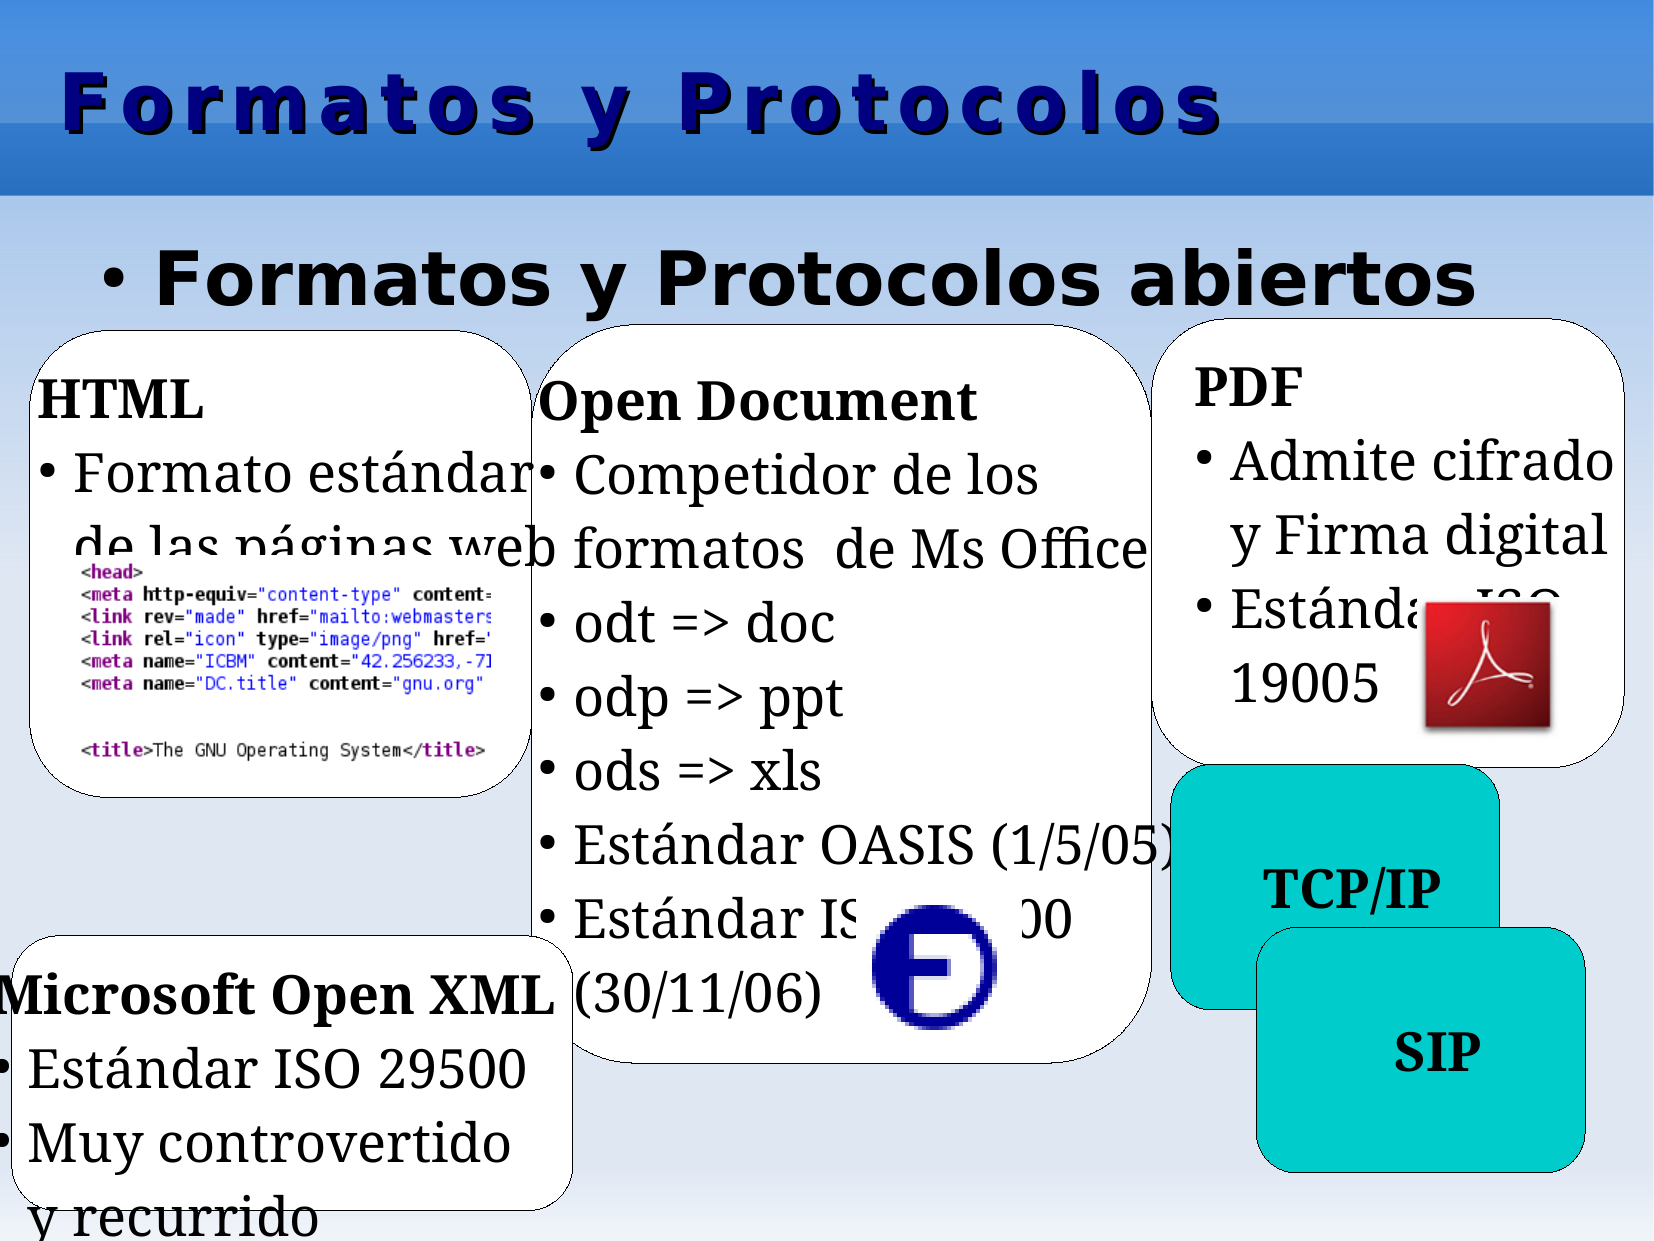

# Formatos y Protocolos
Formatos y Protocolos abiertos
PDF
Admite cifrado
y Firma digital
Estándar ISO
19005
Open Document
Competidor de los
formatos de Ms Office
odt => doc
odp => ppt
ods => xls
Estándar OASIS (1/5/05)
Estándar ISO 26300
(30/11/06)
HTML
Formato estándar
de las páginas web
TCP/IP
SIP
Microsoft Open XML
Estándar ISO 29500
Muy controvertido
y recurrido